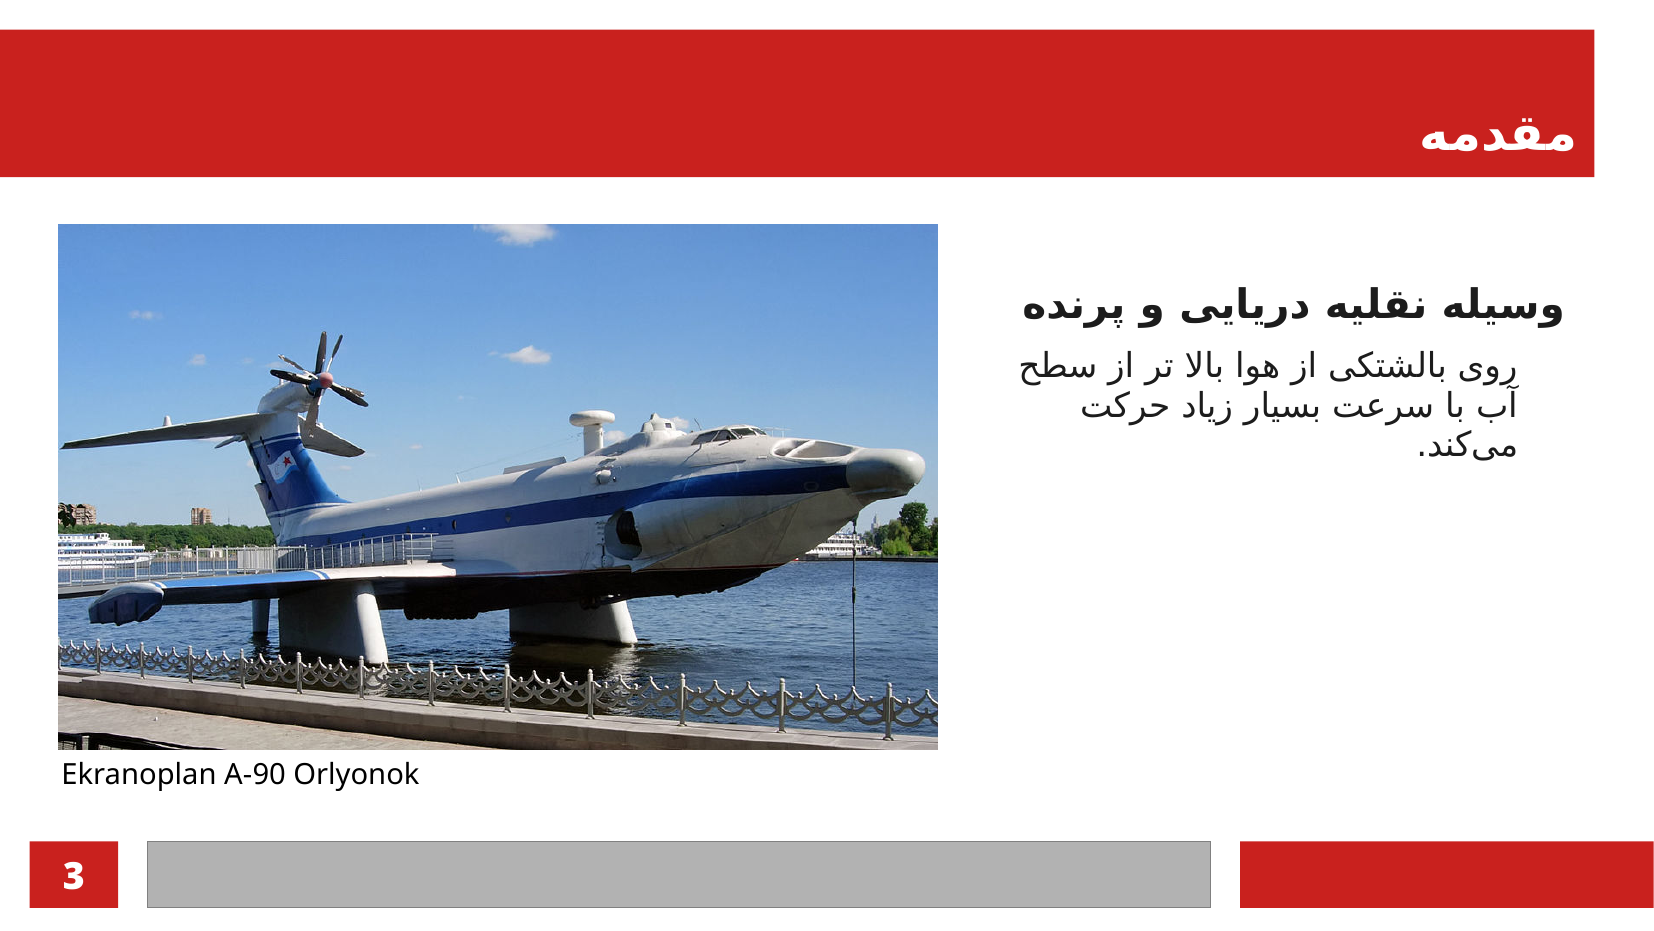

# مقدمه
وسیله نقلیه دریایی و پرنده
روی بالشتکی از هوا بالا تر از سطح آب با سرعت بسیار زیاد حرکت می‌کند.
Ekranoplan A-90 Orlyonok
3